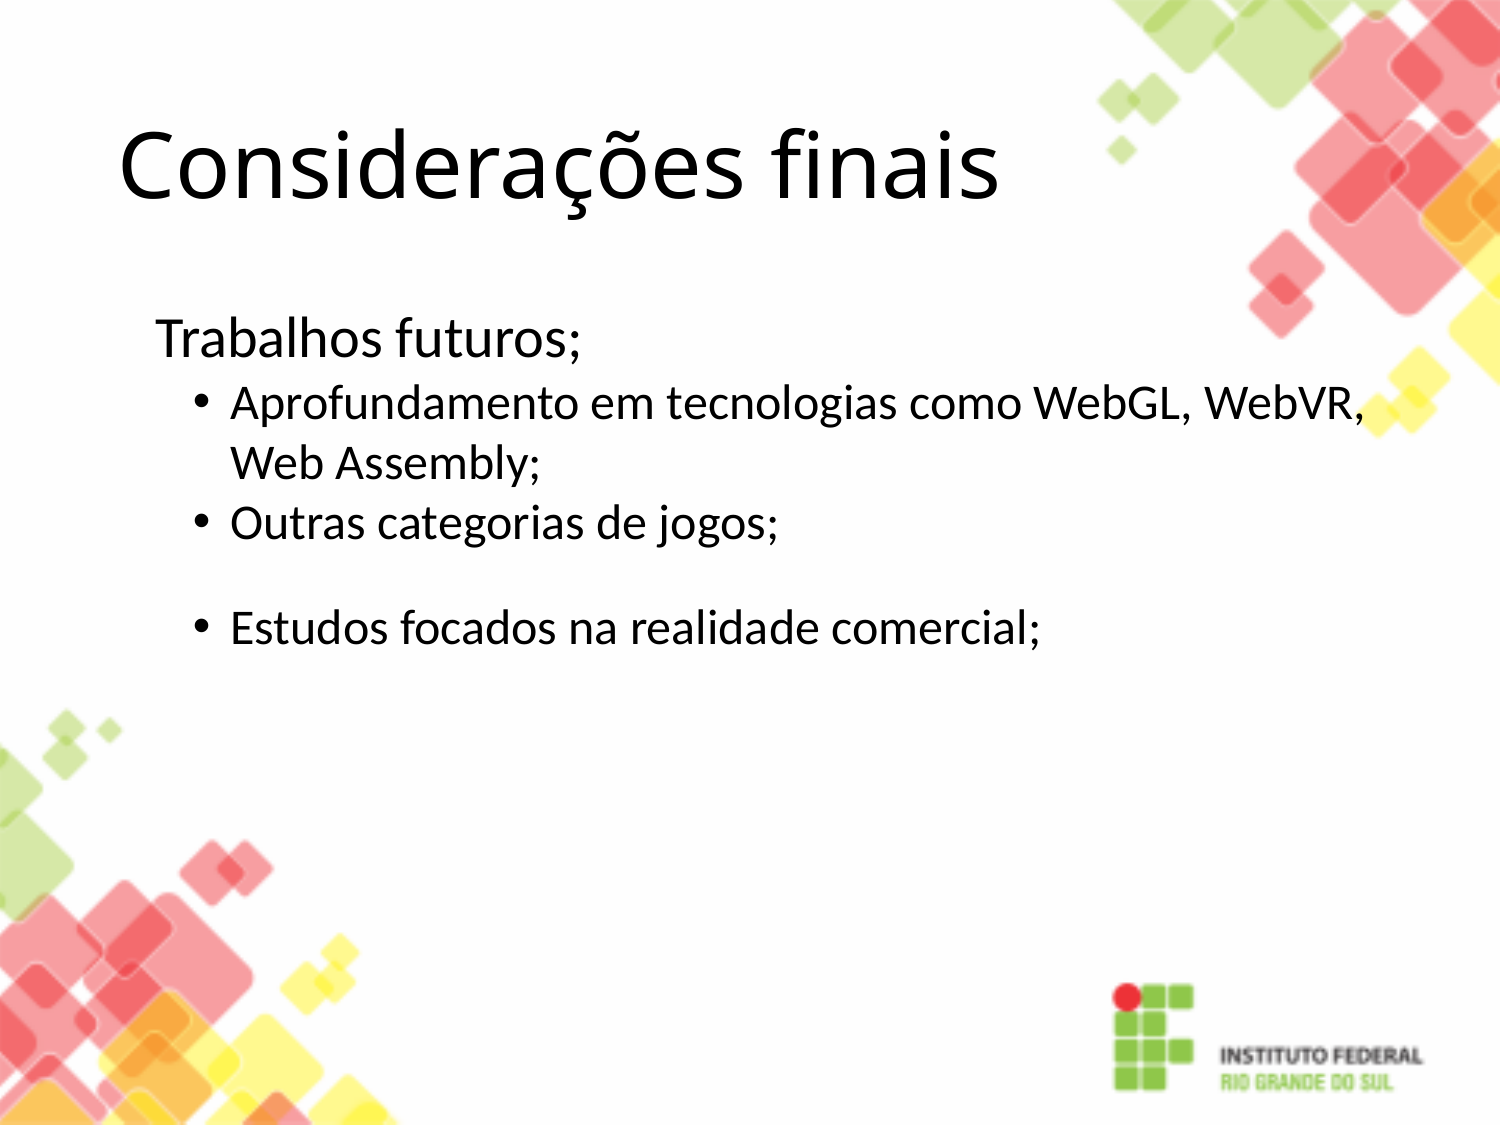

Considerações finais
Trabalhos futuros;
Aprofundamento em tecnologias como WebGL, WebVR, Web Assembly;
Outras categorias de jogos;
Estudos focados na realidade comercial;